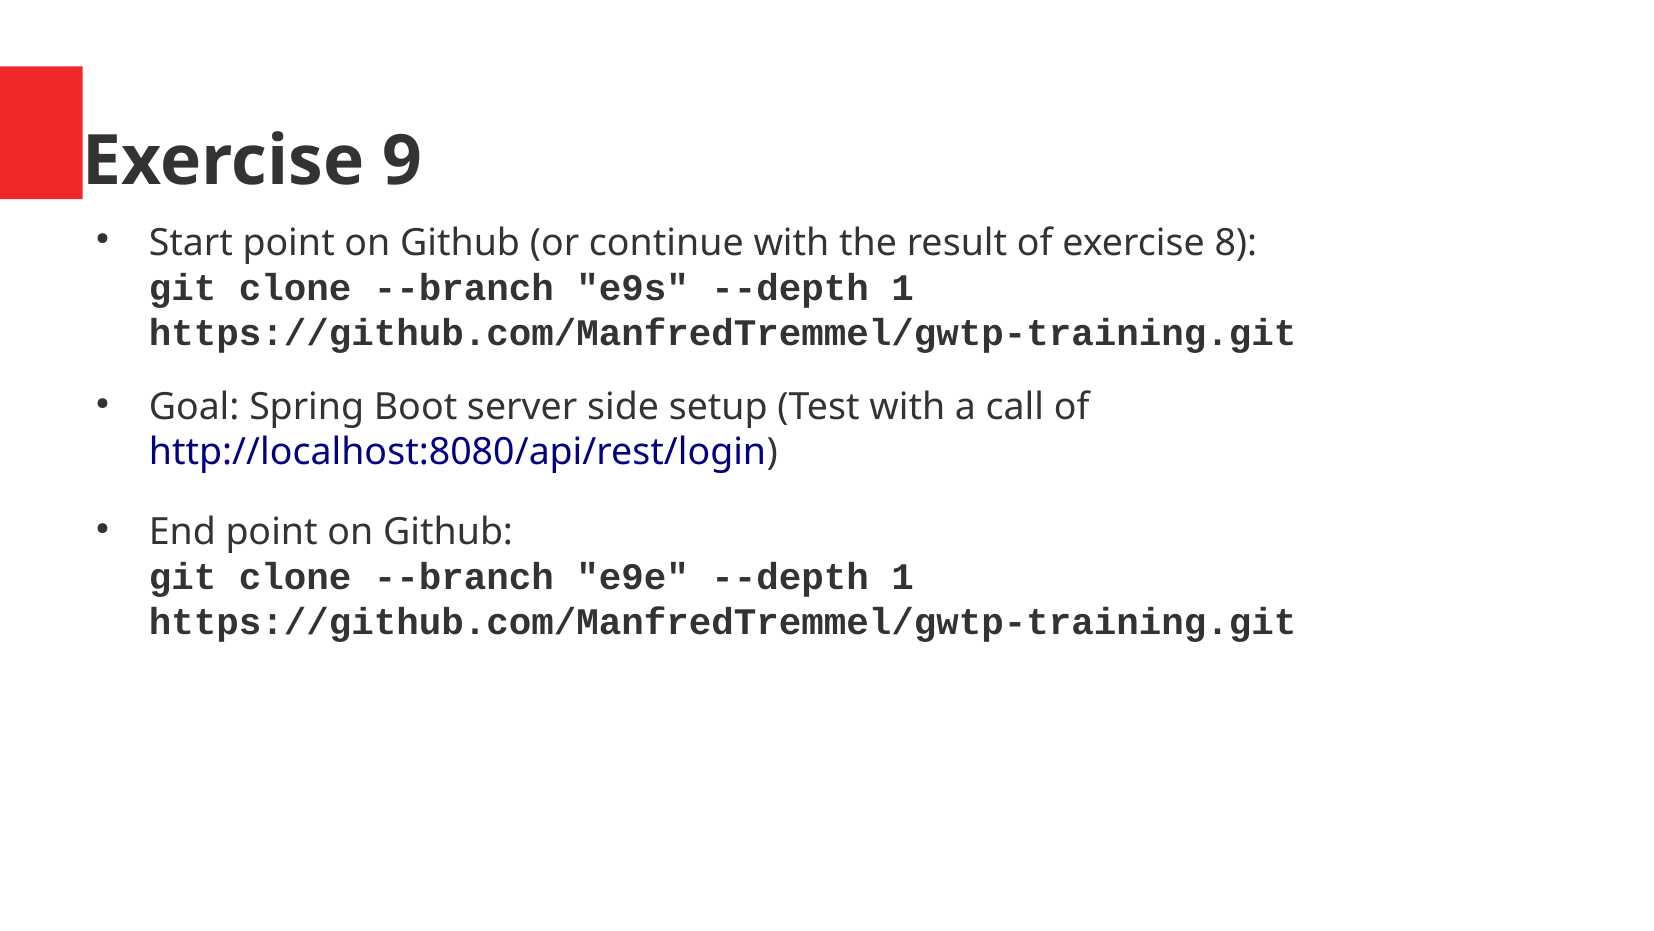

# Exercise 9
Start point on Github (or continue with the result of exercise 8):
git clone --branch "e9s" --depth 1 https://github.com/ManfredTremmel/gwtp-training.git
Goal: Spring Boot server side setup (Test with a call of http://localhost:8080/api/rest/login)
End point on Github:
git clone --branch "e9e" --depth 1 https://github.com/ManfredTremmel/gwtp-training.git